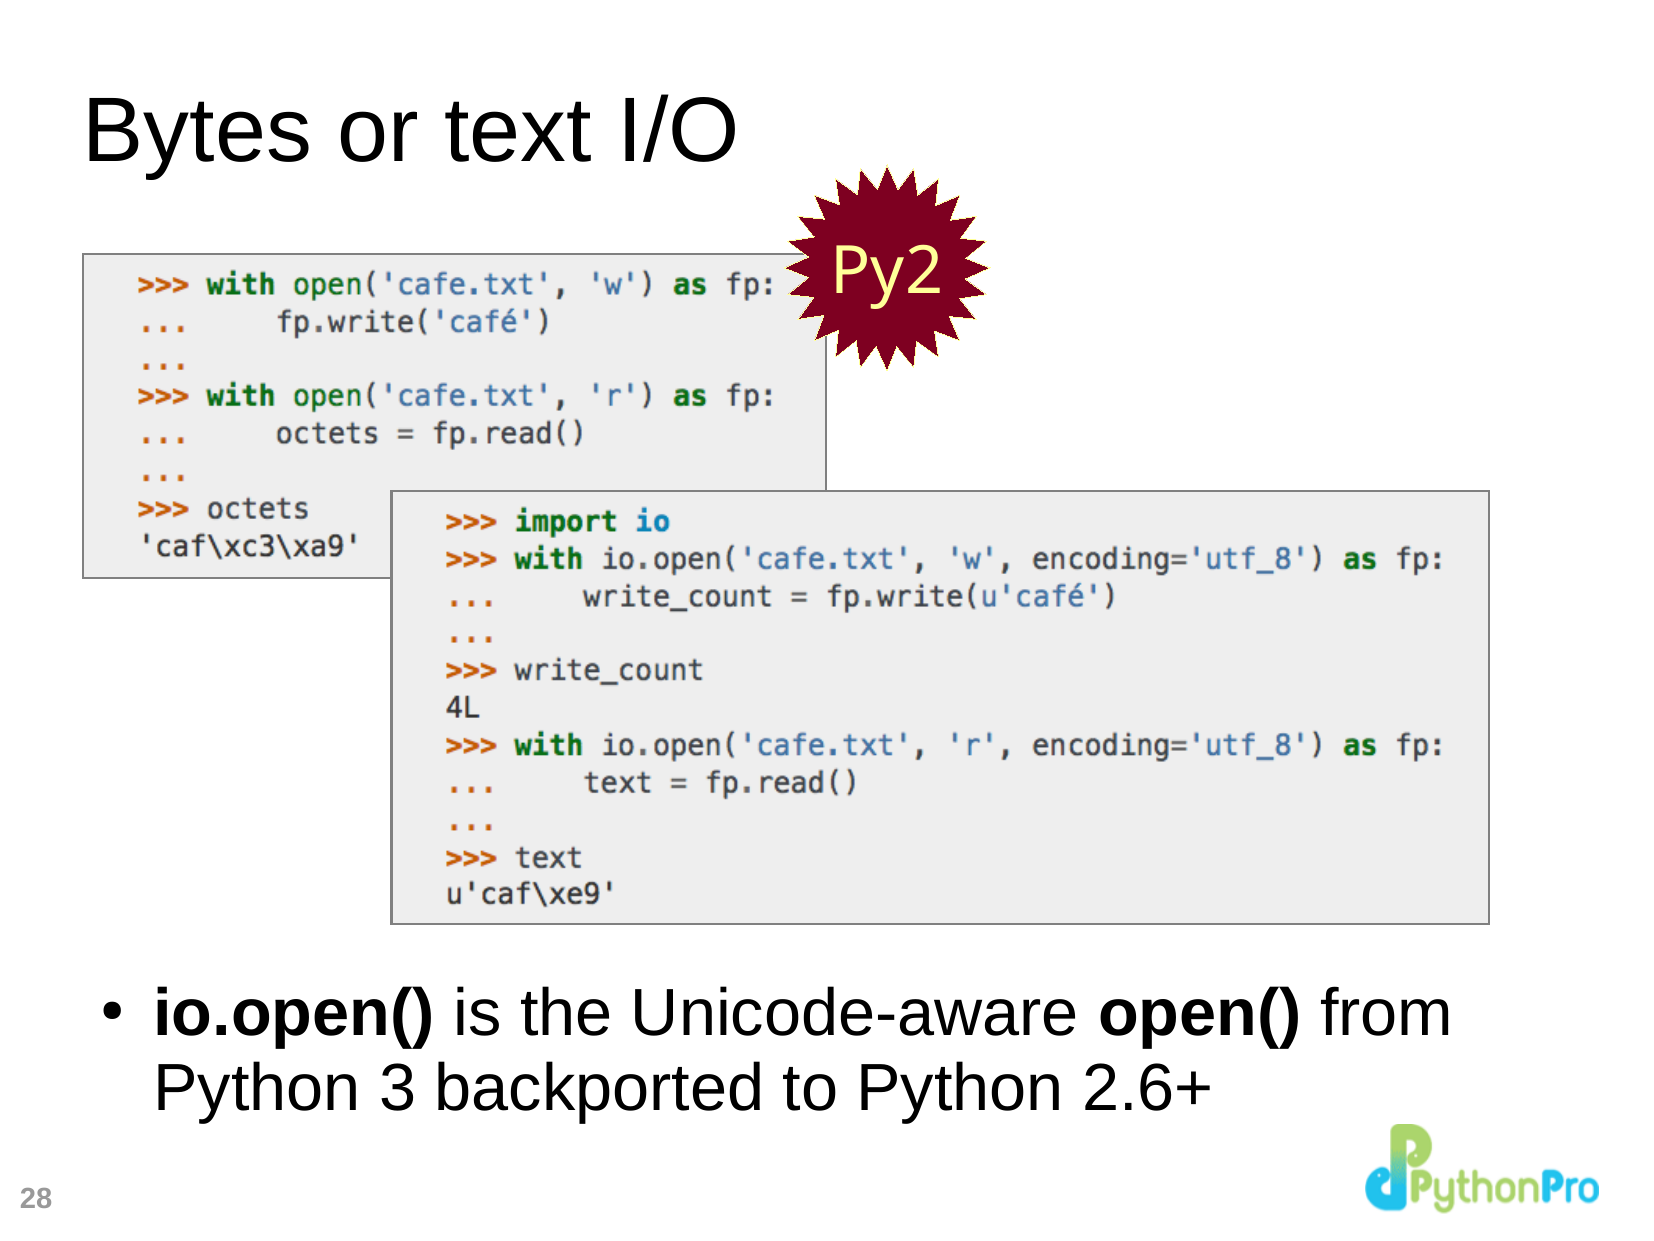

# Bytes or text I/O
Py2
io.open() is the Unicode-aware open() from Python 3 backported to Python 2.6+
28